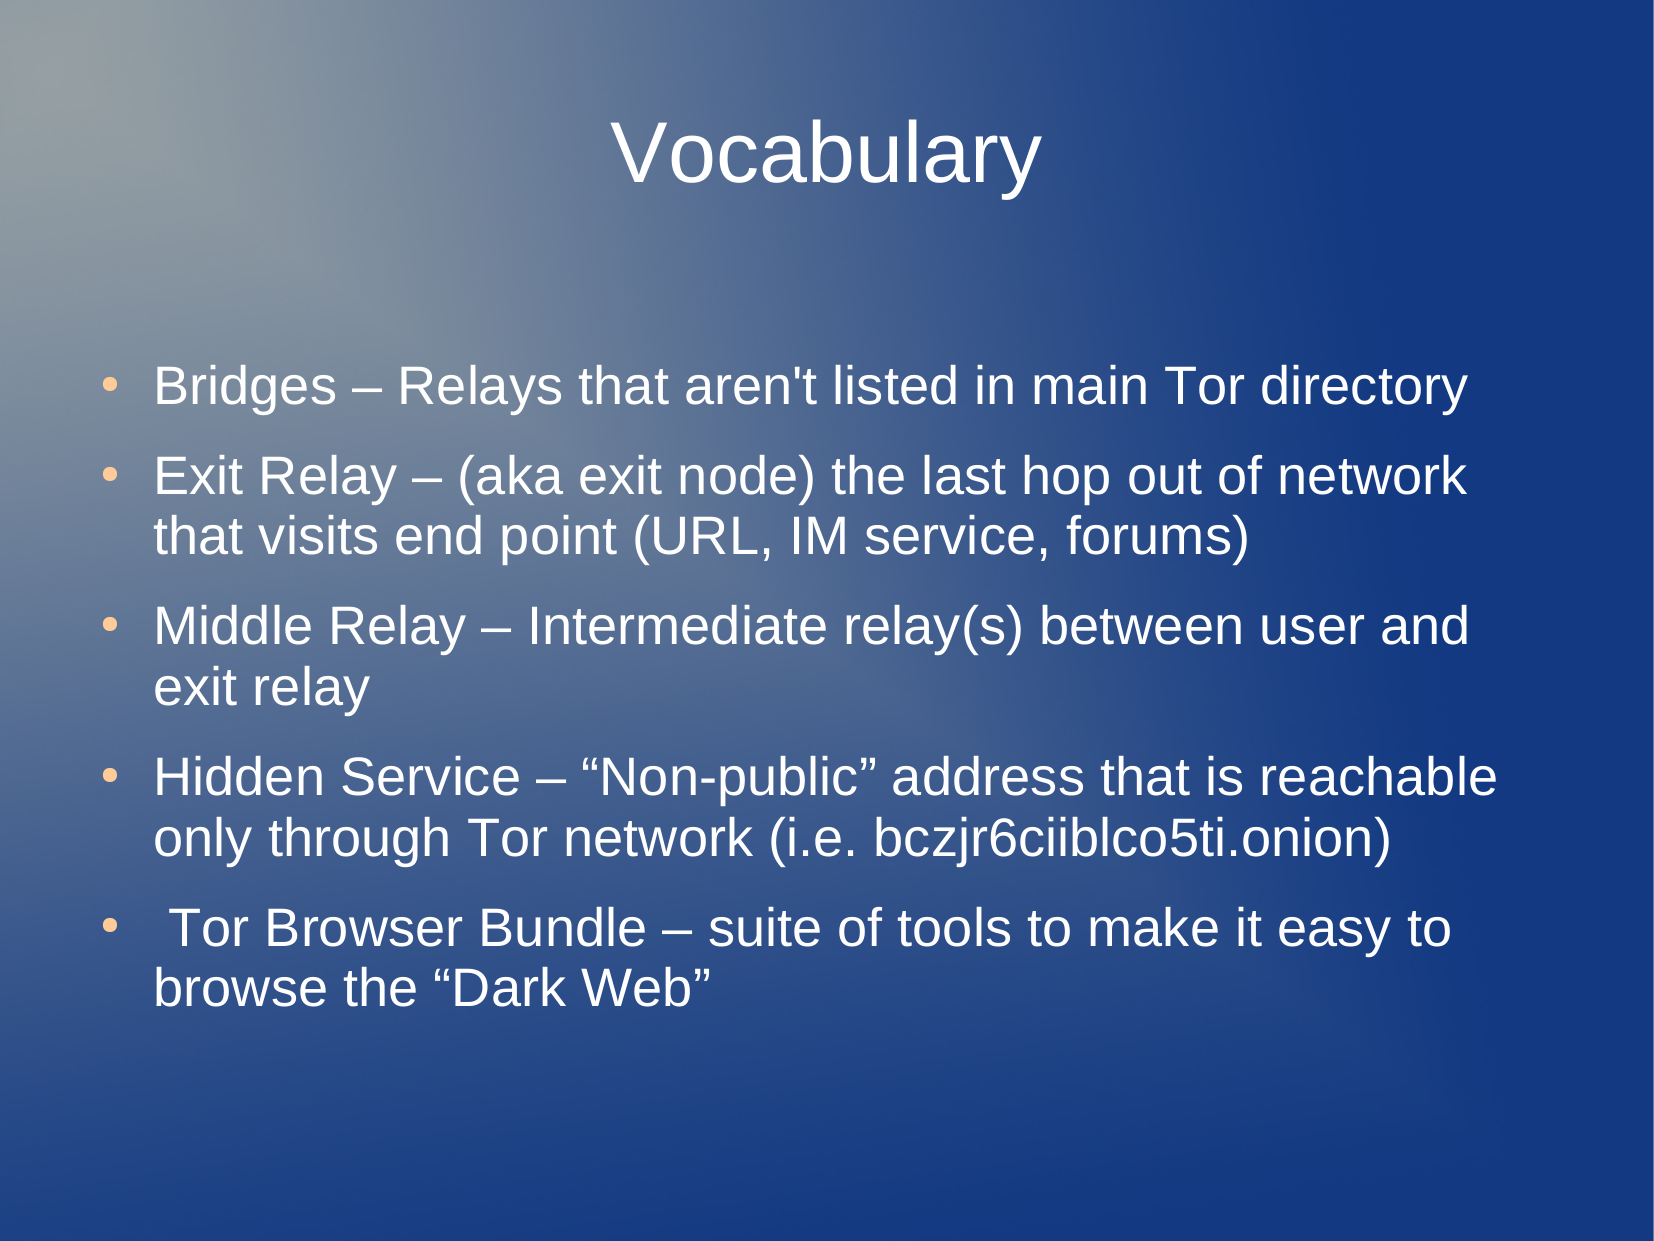

# Vocabulary
Bridges – Relays that aren't listed in main Tor directory
Exit Relay – (aka exit node) the last hop out of network that visits end point (URL, IM service, forums)
Middle Relay – Intermediate relay(s) between user and exit relay
Hidden Service – “Non-public” address that is reachable only through Tor network (i.e. bczjr6ciiblco5ti.onion)
 Tor Browser Bundle – suite of tools to make it easy to browse the “Dark Web”